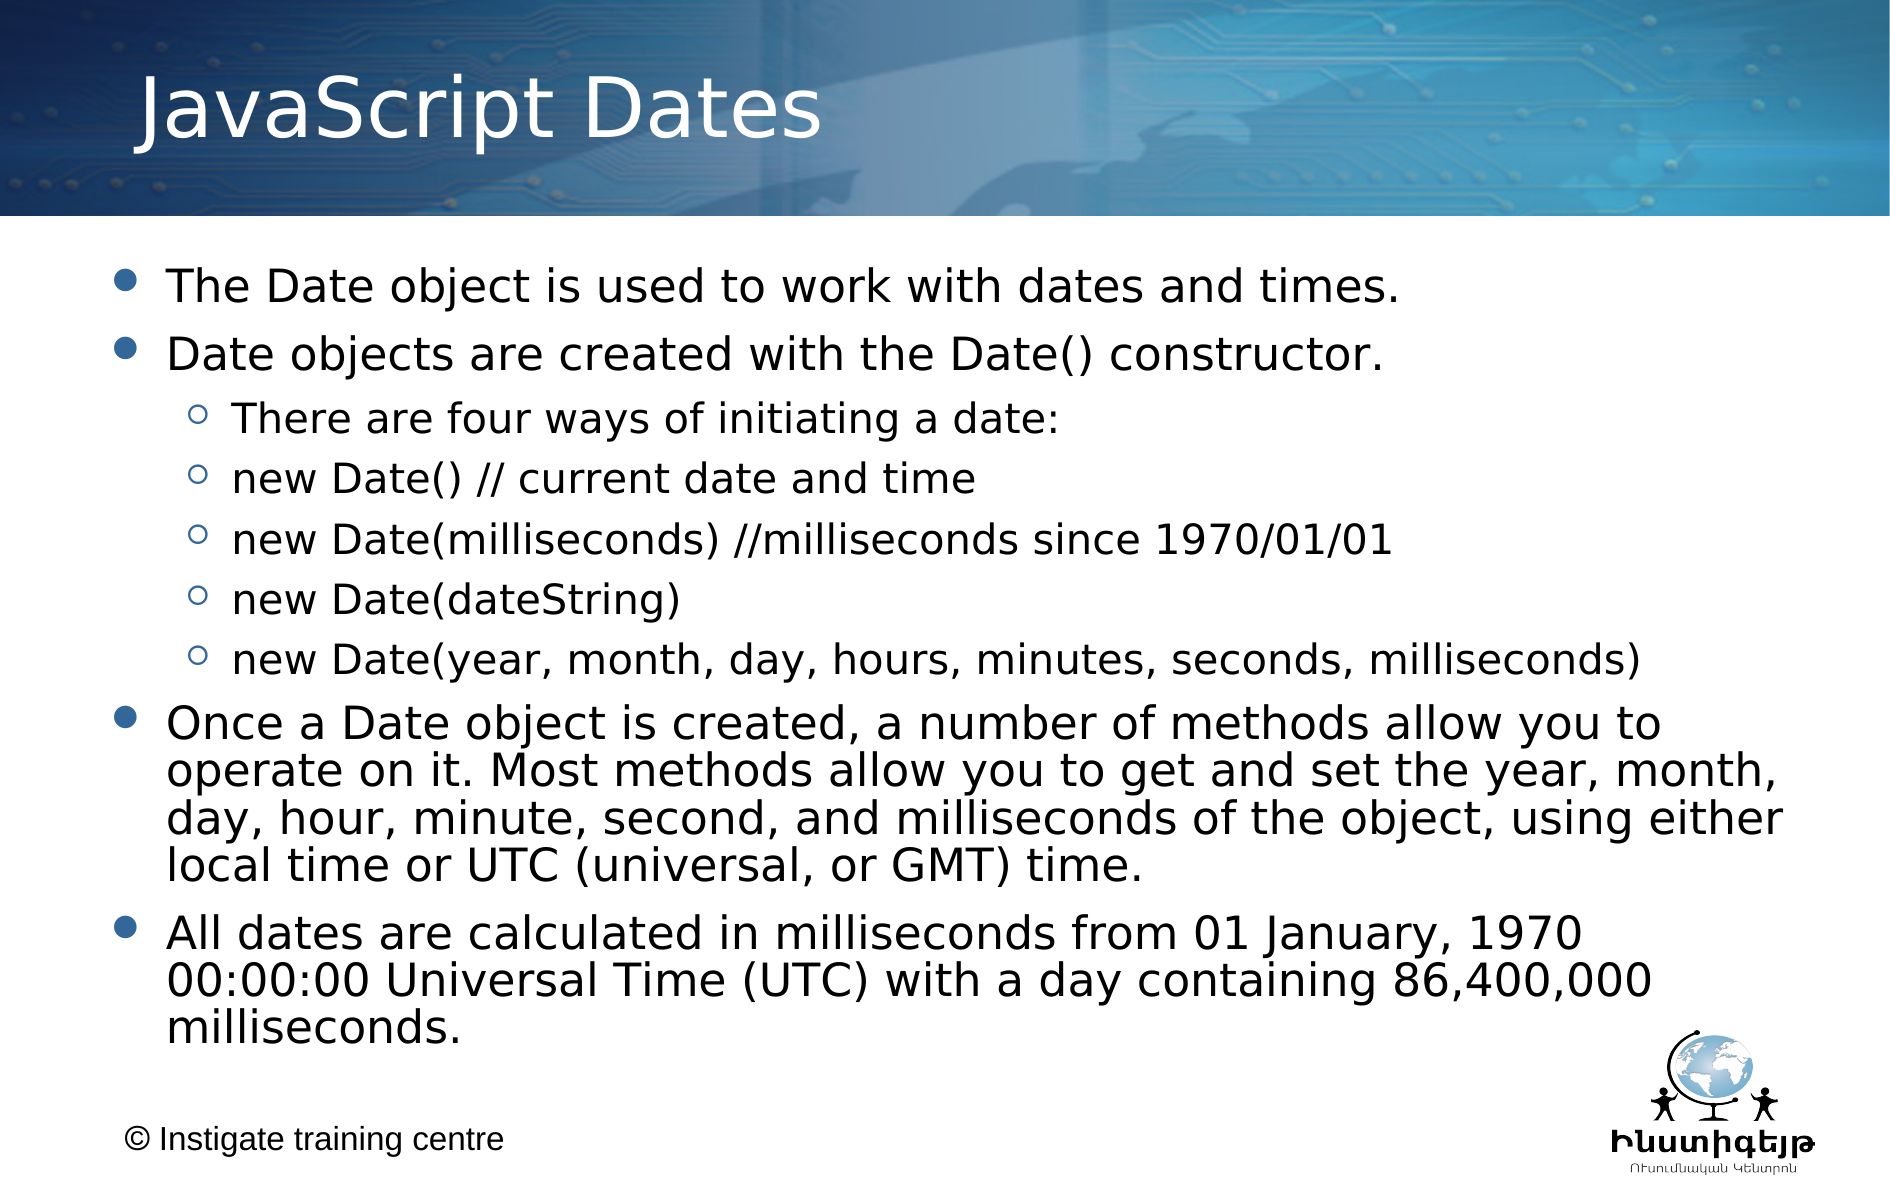

JavaScript Dates
# The Date object is used to work with dates and times.
Date objects are created with the Date() constructor.
There are four ways of initiating a date:
new Date() // current date and time
new Date(milliseconds) //milliseconds since 1970/01/01
new Date(dateString)
new Date(year, month, day, hours, minutes, seconds, milliseconds)
Once a Date object is created, a number of methods allow you to operate on it. Most methods allow you to get and set the year, month, day, hour, minute, second, and milliseconds of the object, using either local time or UTC (universal, or GMT) time.
All dates are calculated in milliseconds from 01 January, 1970 00:00:00 Universal Time (UTC) with a day containing 86,400,000 milliseconds.